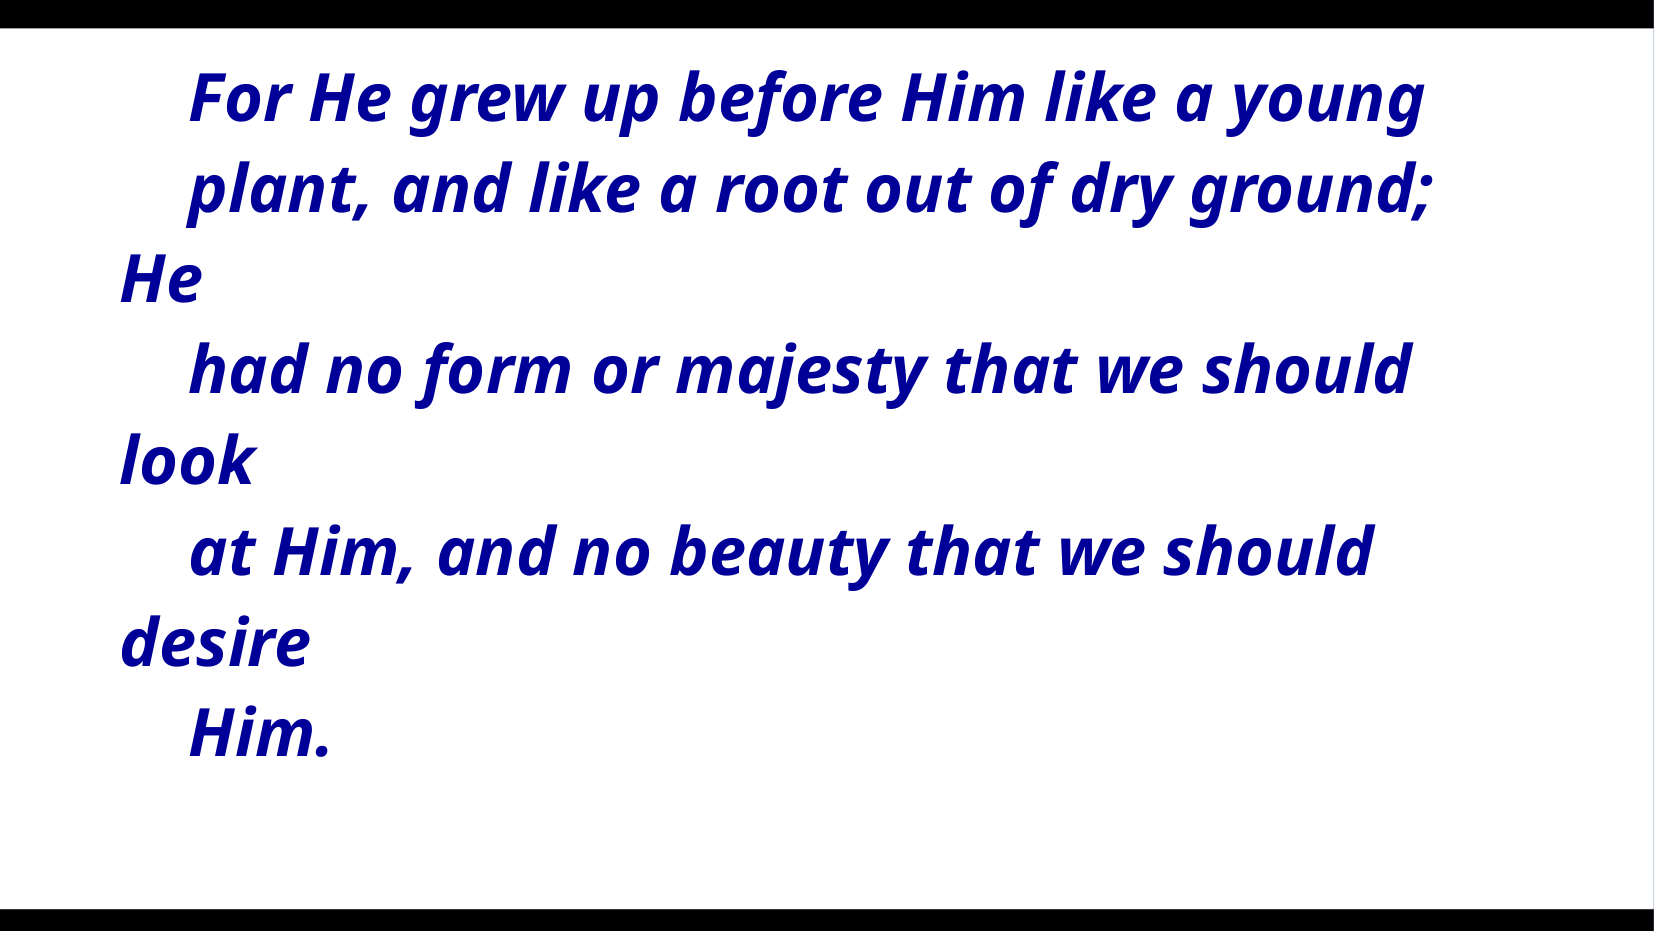

For He grew up before Him like a young
 plant, and like a root out of dry ground; He
 had no form or majesty that we should look
 at Him, and no beauty that we should desire
 Him.